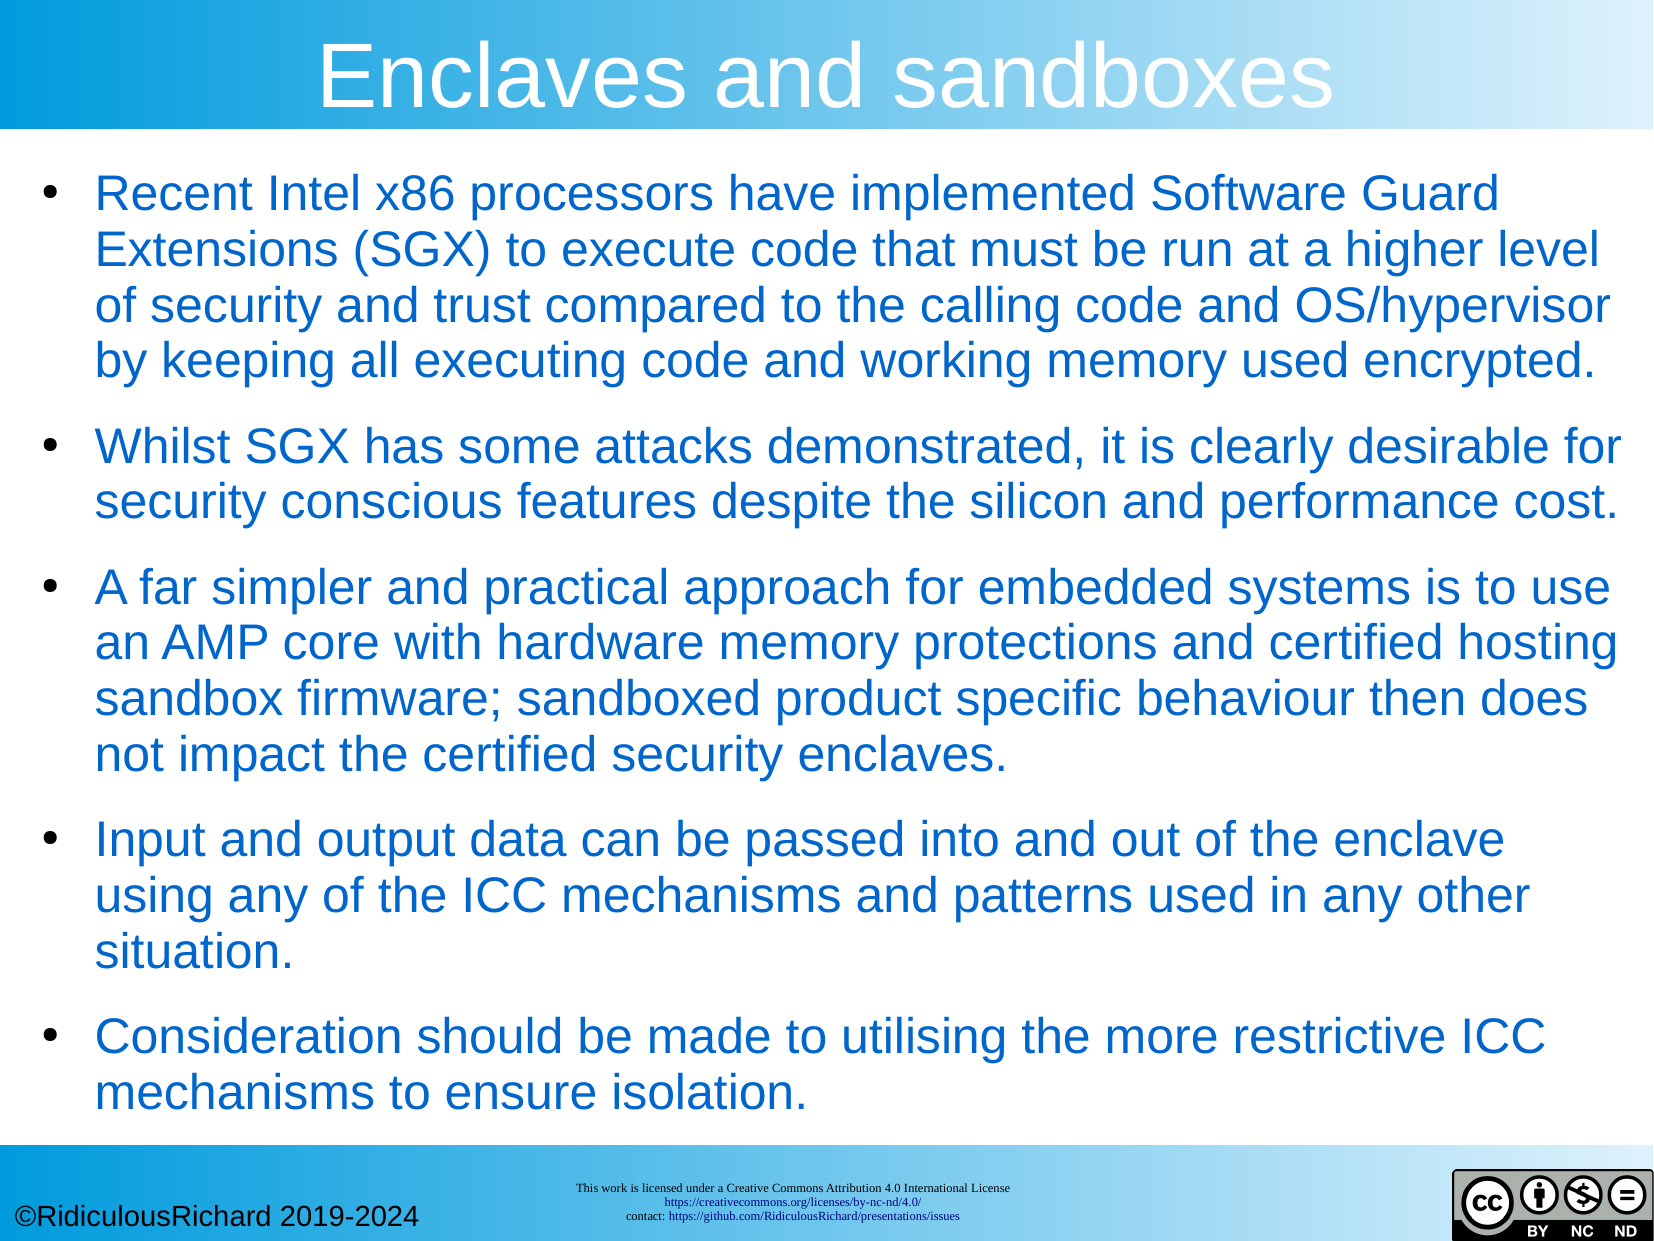

# Enclaves and sandboxes
Recent Intel x86 processors have implemented Software Guard Extensions (SGX) to execute code that must be run at a higher level of security and trust compared to the calling code and OS/hypervisor by keeping all executing code and working memory used encrypted.
Whilst SGX has some attacks demonstrated, it is clearly desirable for security conscious features despite the silicon and performance cost.
A far simpler and practical approach for embedded systems is to use an AMP core with hardware memory protections and certified hosting sandbox firmware; sandboxed product specific behaviour then does not impact the certified security enclaves.
Input and output data can be passed into and out of the enclave using any of the ICC mechanisms and patterns used in any other situation.
Consideration should be made to utilising the more restrictive ICC mechanisms to ensure isolation.